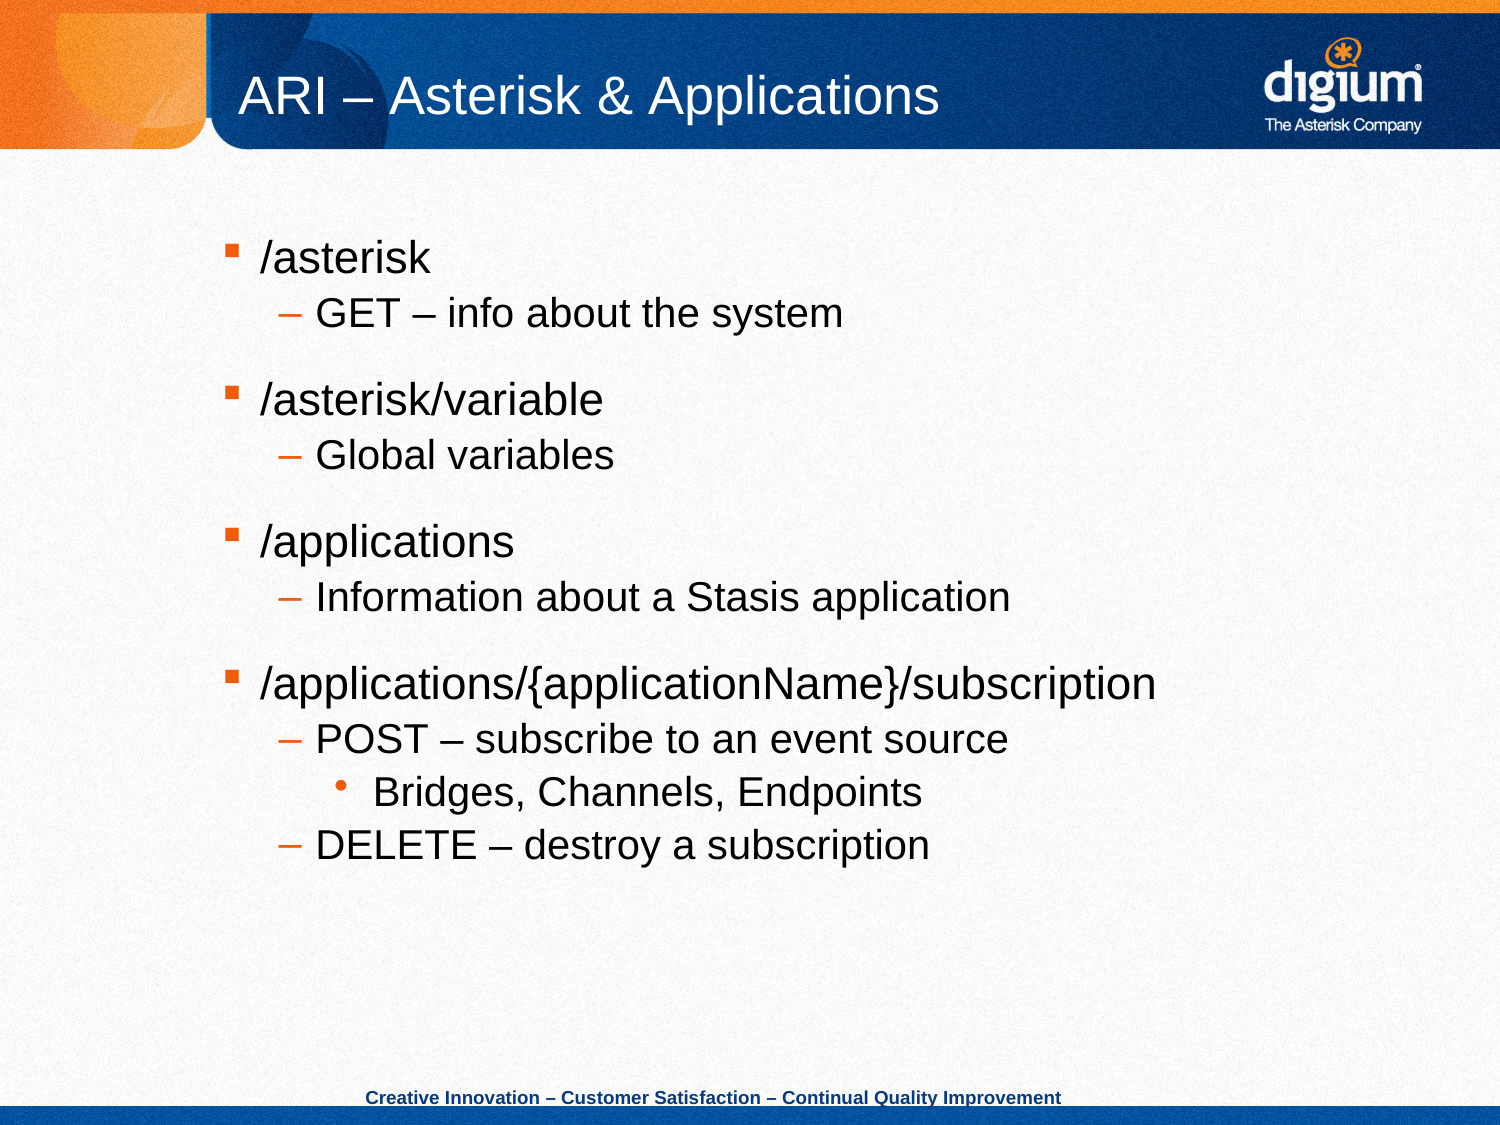

# ARI – Asterisk & Applications
/asterisk
GET – info about the system
/asterisk/variable
Global variables
/applications
Information about a Stasis application
/applications/{applicationName}/subscription
POST – subscribe to an event source
Bridges, Channels, Endpoints
DELETE – destroy a subscription